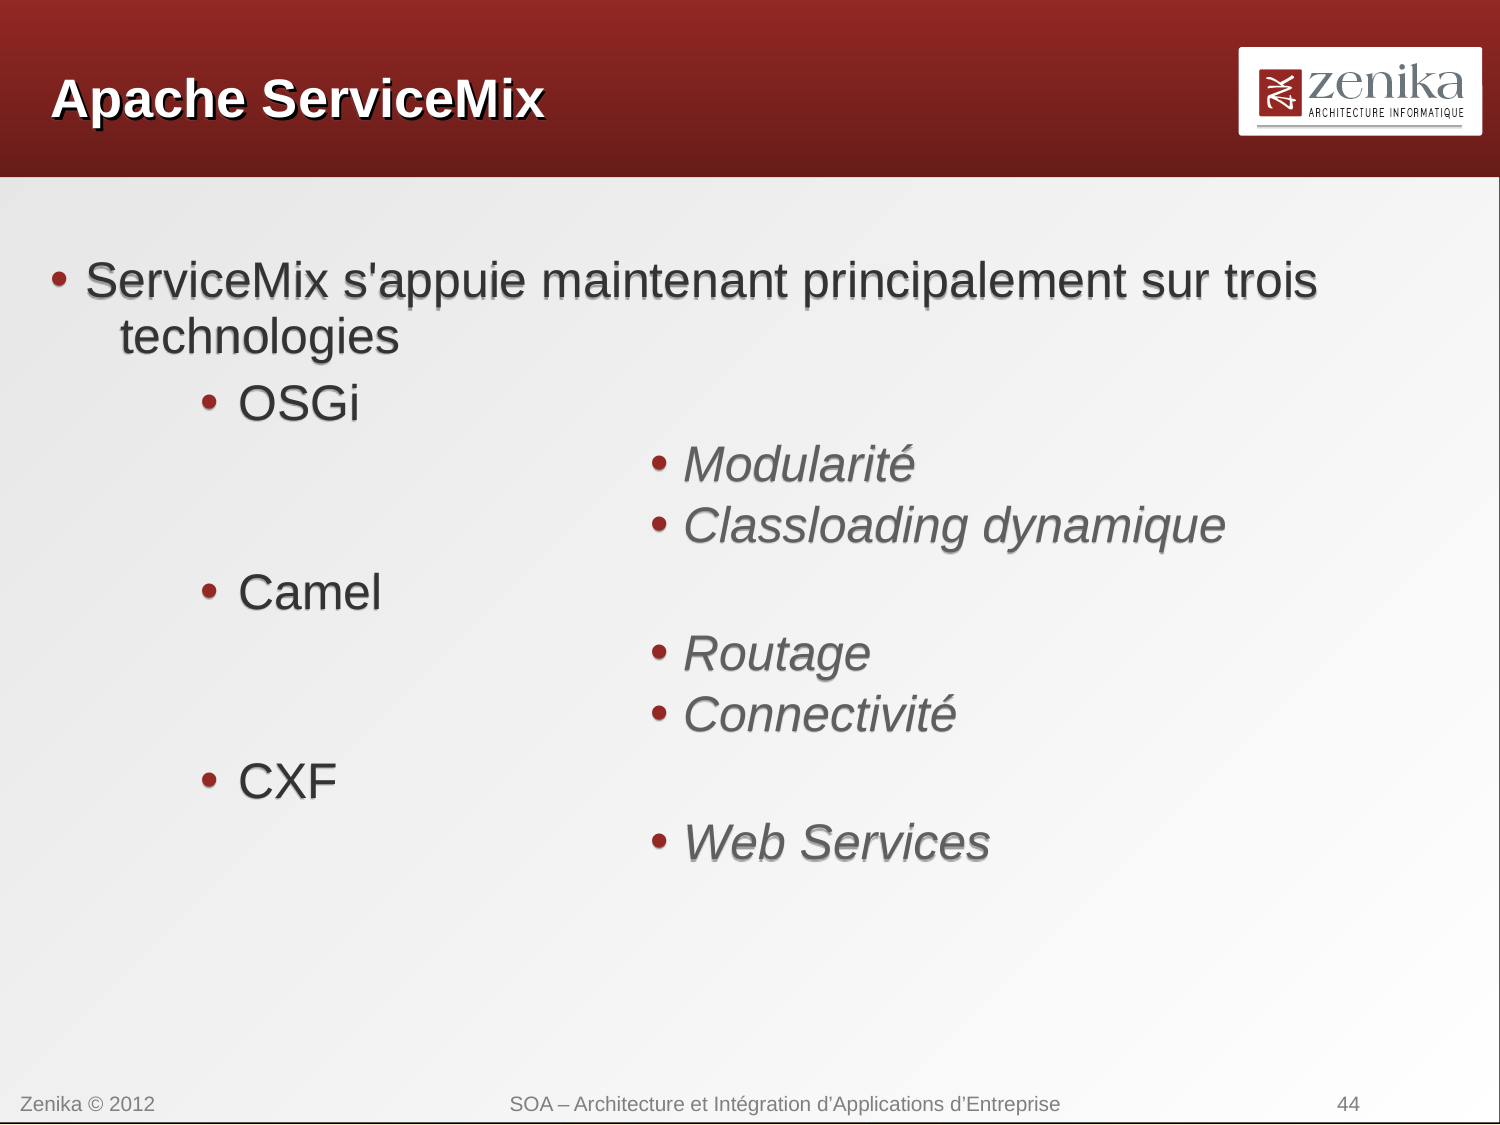

# Apache ServiceMix
ServiceMix s'appuie maintenant principalement sur trois technologies
OSGi
 Modularité
 Classloading dynamique
Camel
 Routage
 Connectivité
CXF
 Web Services